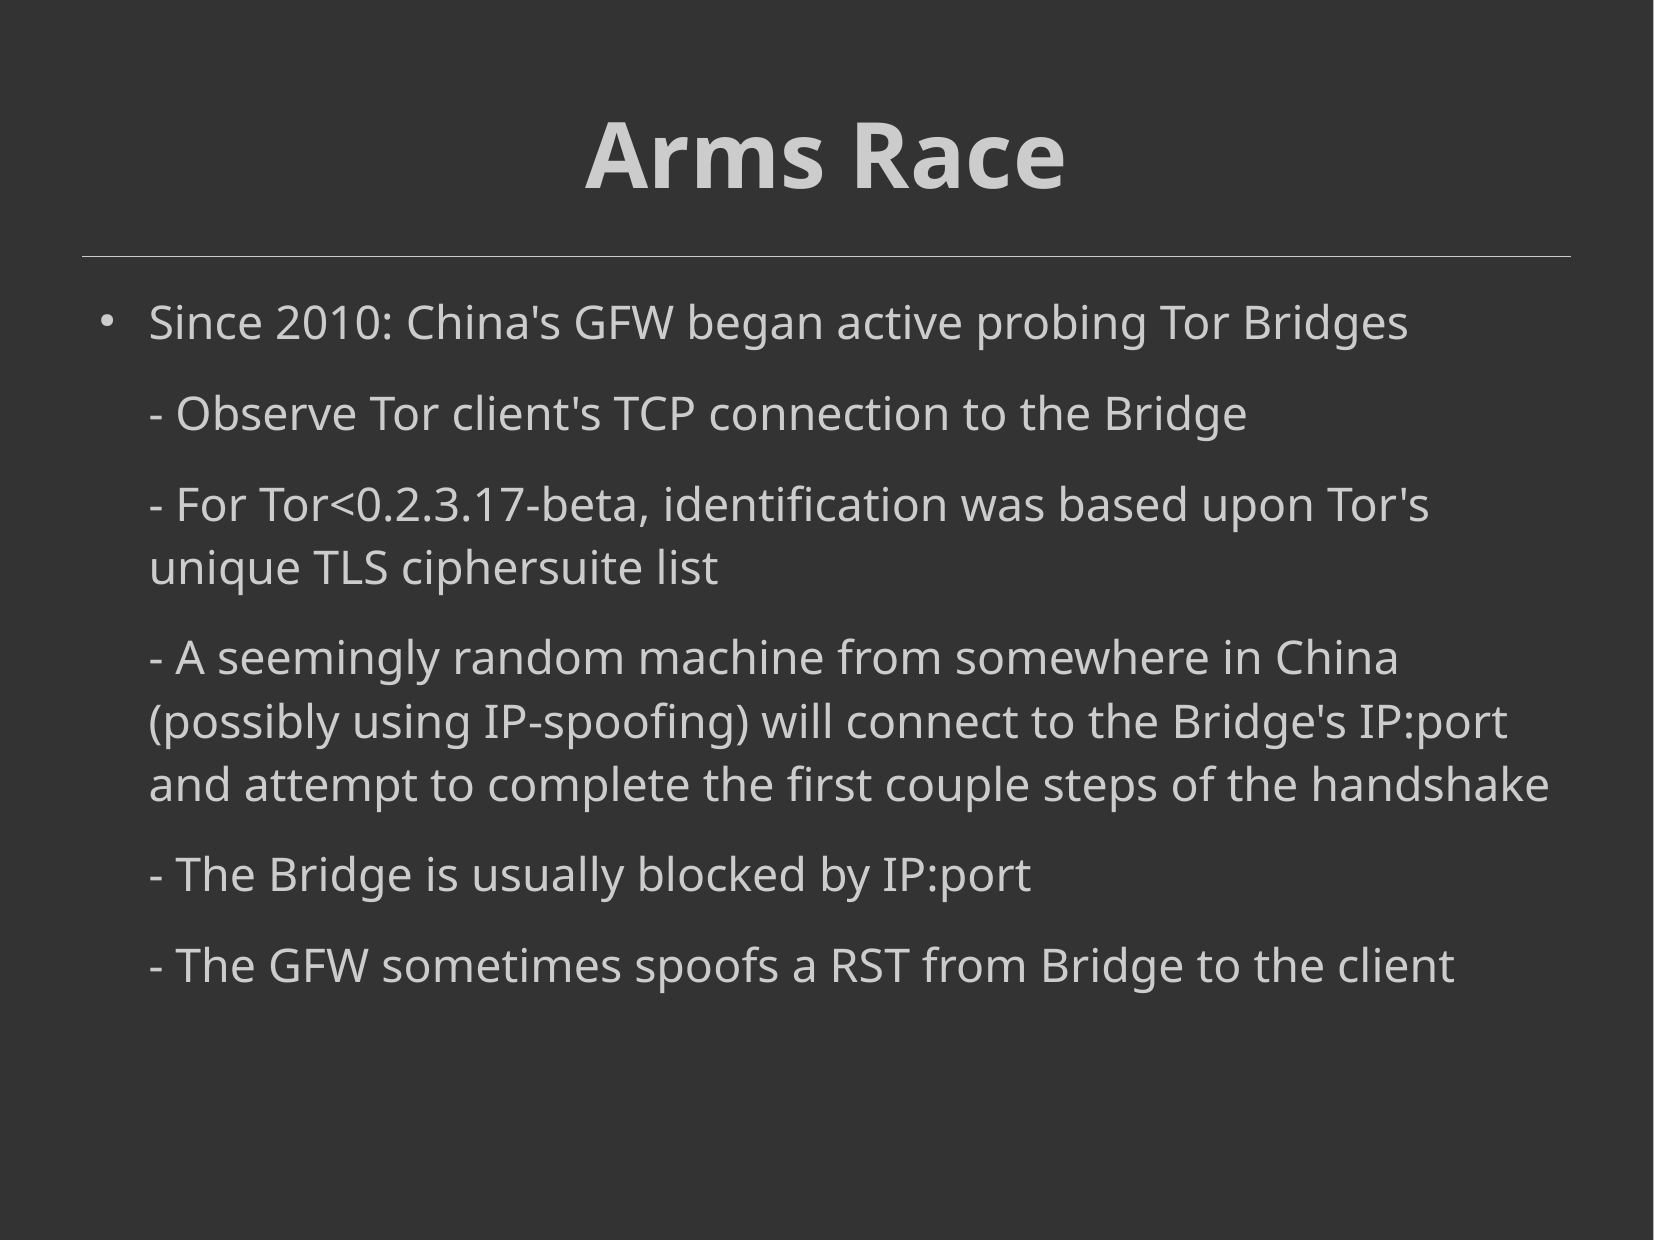

# Arms Race
Since 2010: China's GFW began active probing Tor Bridges
- Observe Tor client's TCP connection to the Bridge
- For Tor<0.2.3.17-beta, identification was based upon Tor's unique TLS ciphersuite list
- A seemingly random machine from somewhere in China (possibly using IP-spoofing) will connect to the Bridge's IP:port and attempt to complete the first couple steps of the handshake
- The Bridge is usually blocked by IP:port
- The GFW sometimes spoofs a RST from Bridge to the client